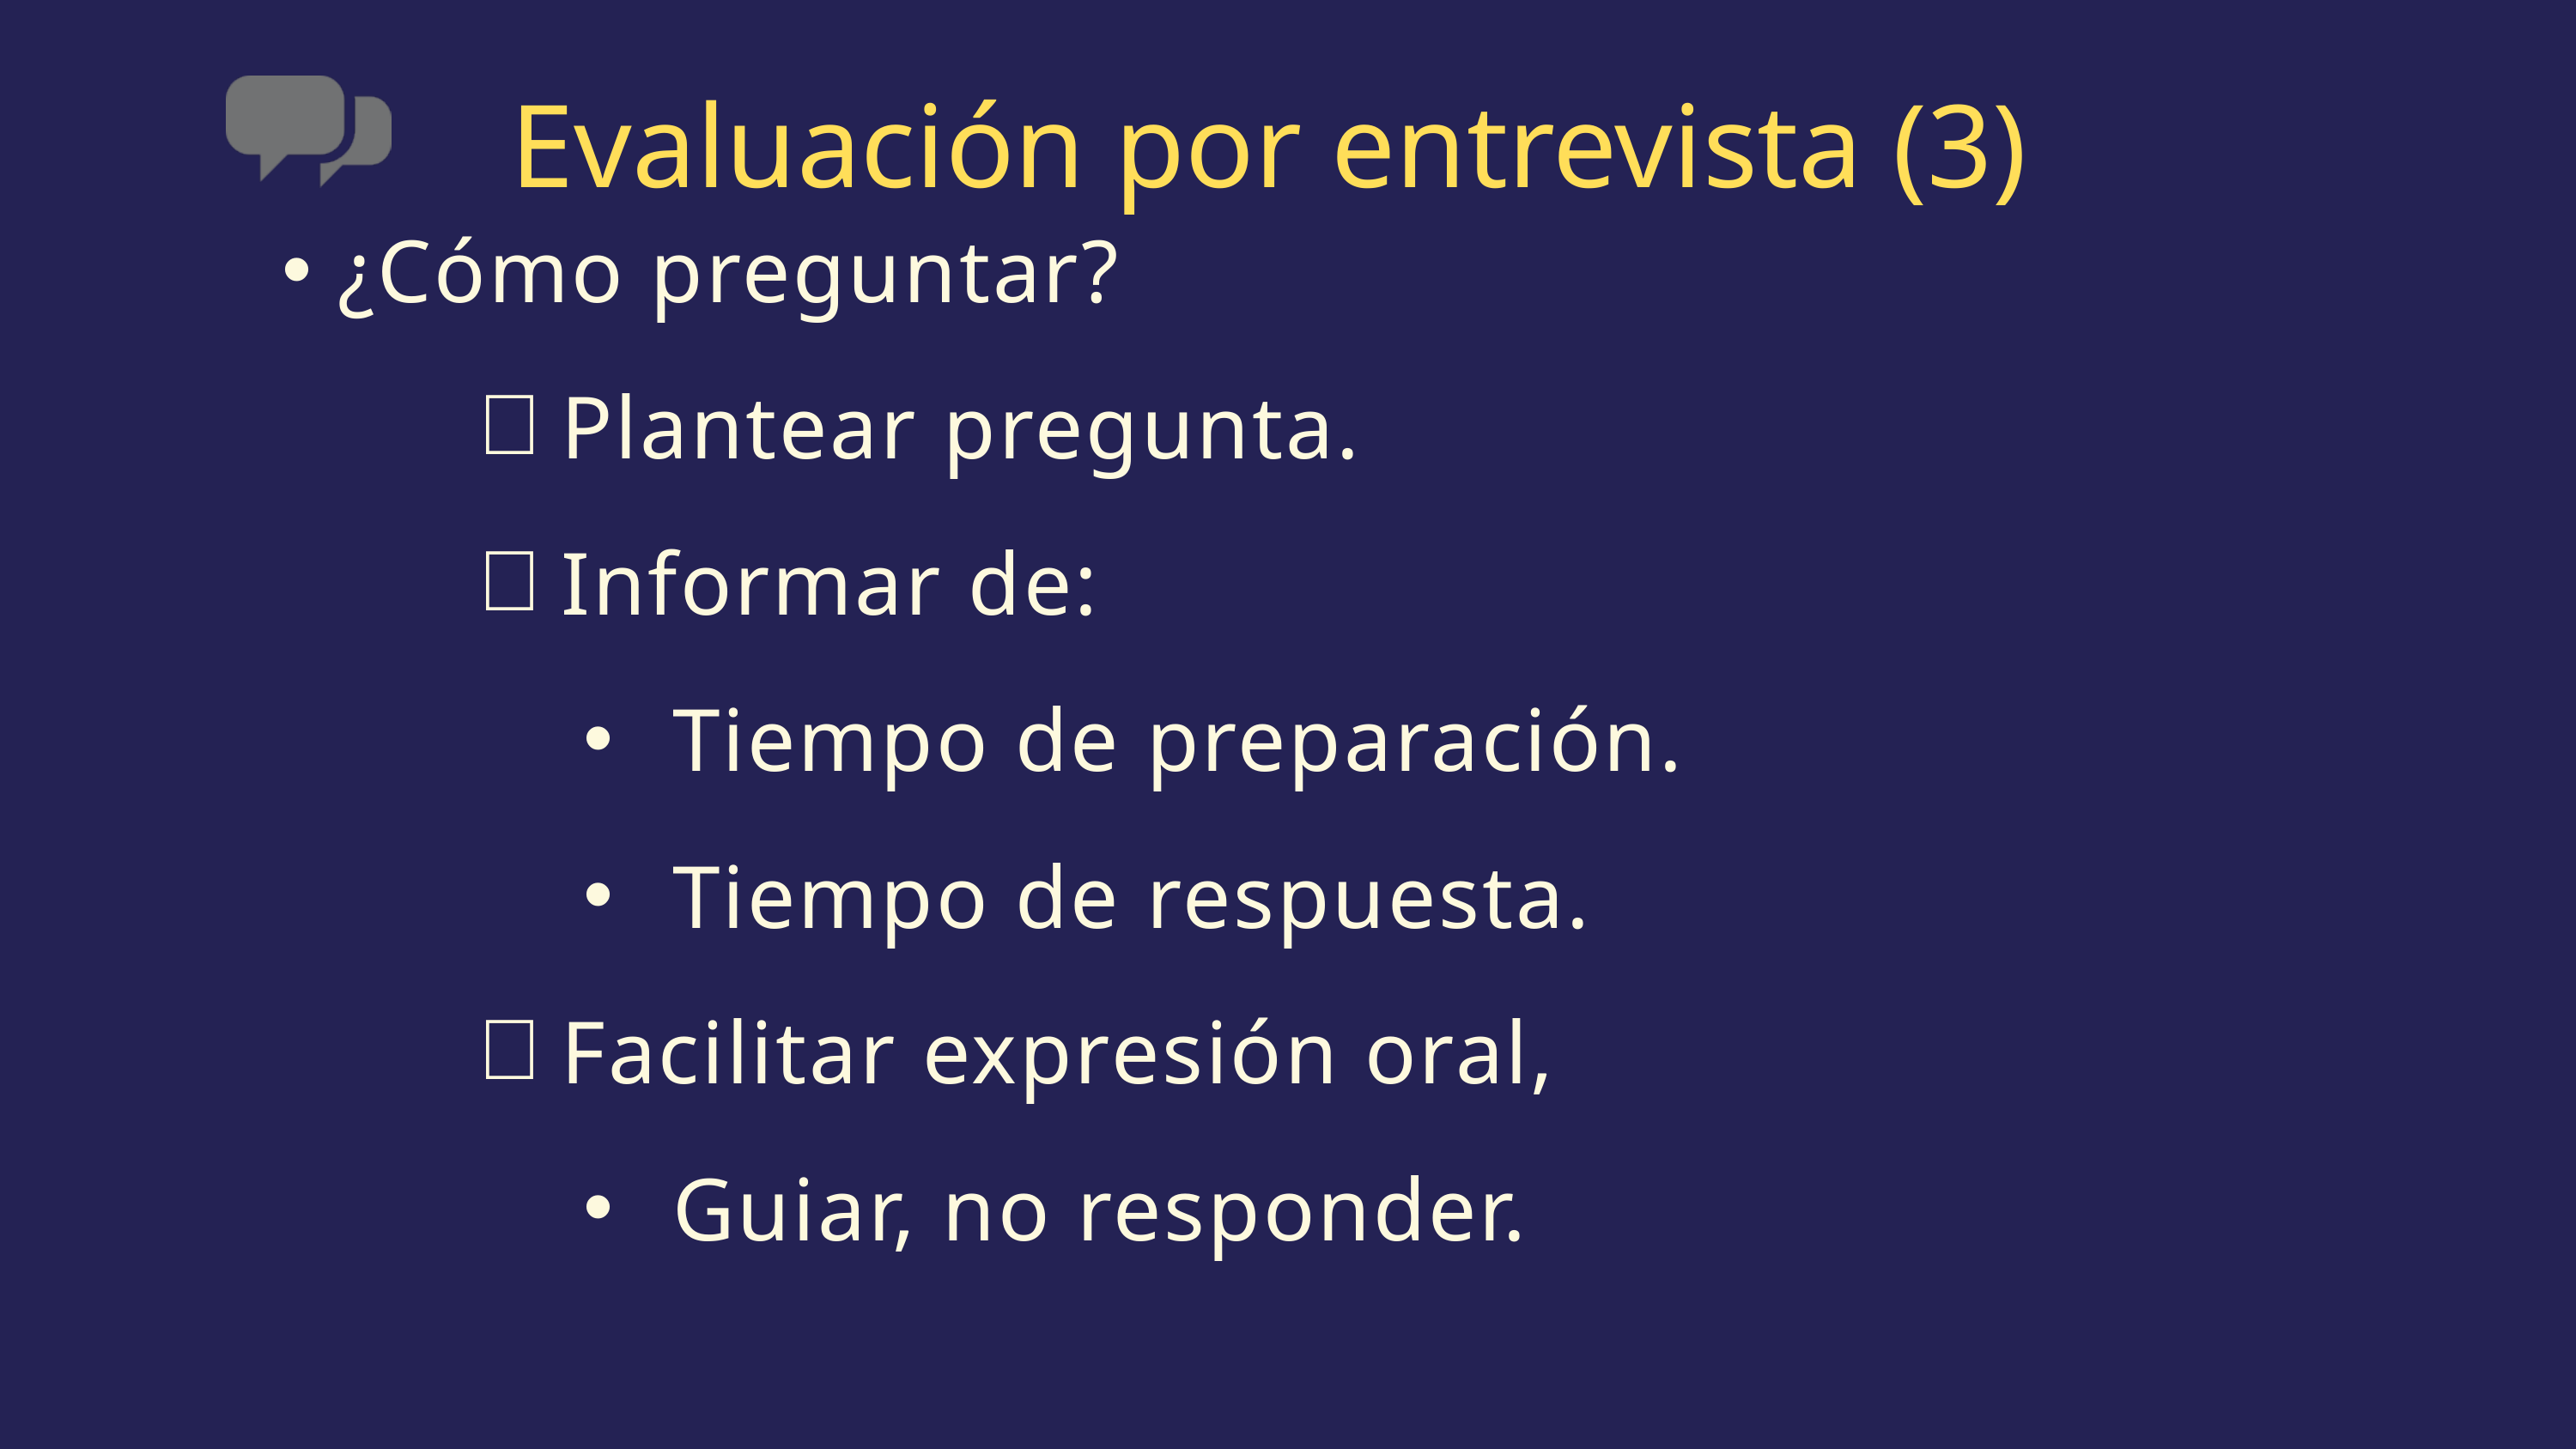

Evaluación por entrevista (3)
¿Cómo preguntar?
Plantear pregunta.
Informar de:
Tiempo de preparación.
Tiempo de respuesta.
Facilitar expresión oral,
Guiar, no responder.